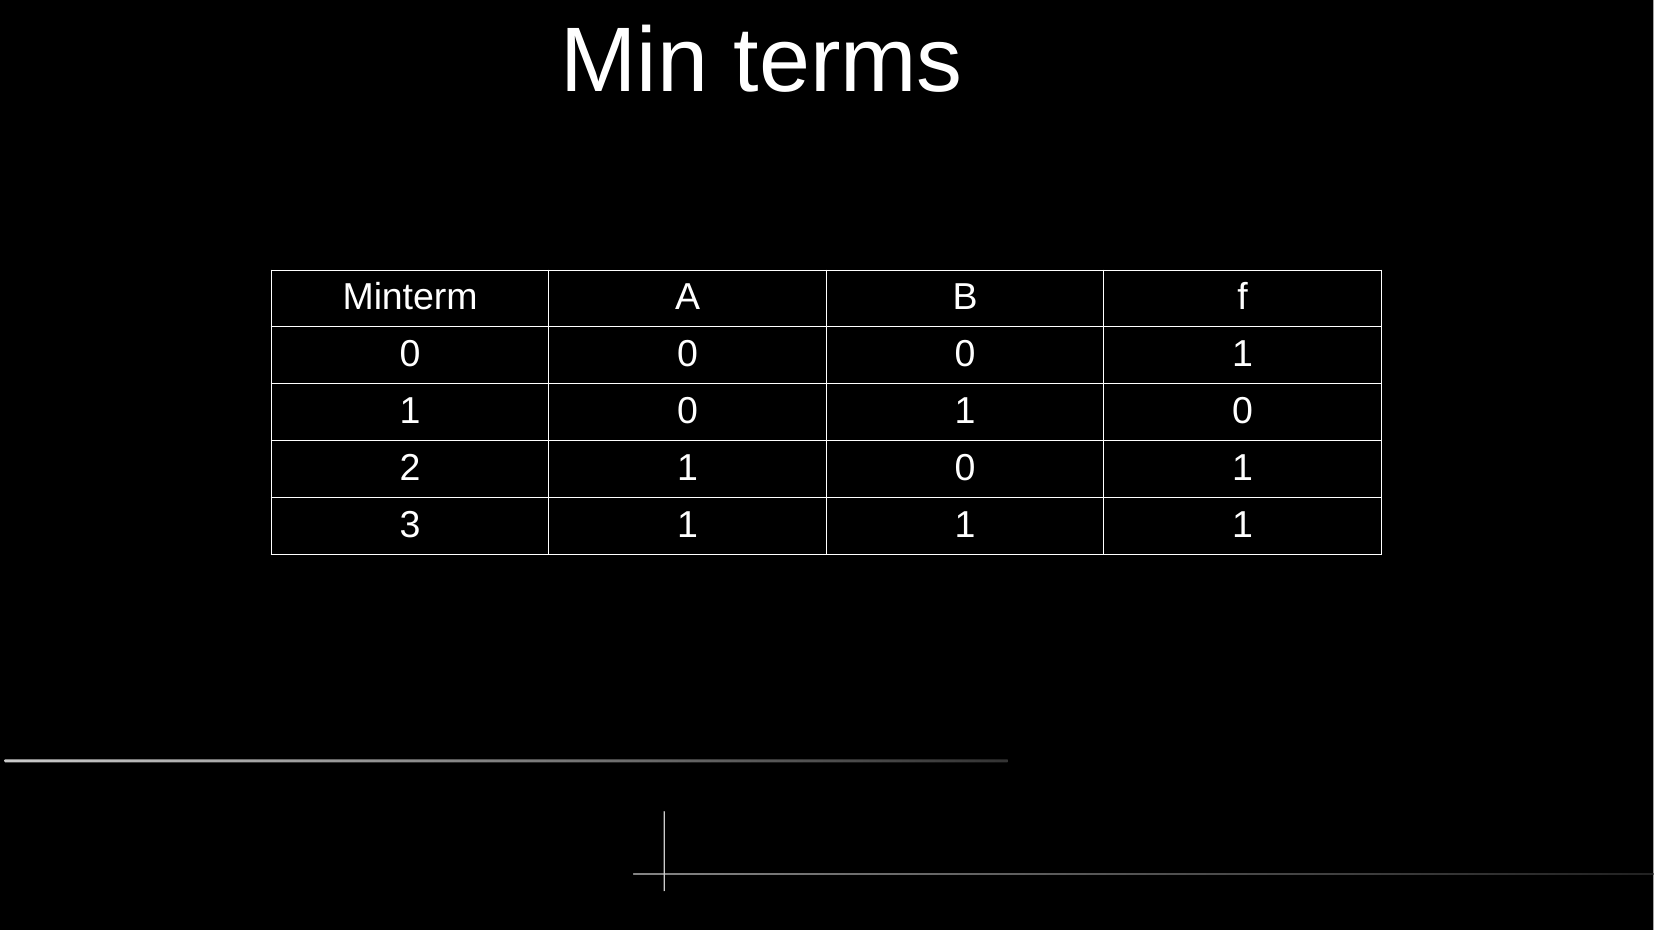

# Min terms
| Minterm | A | B | f |
| --- | --- | --- | --- |
| 0 | 0 | 0 | 1 |
| 1 | 0 | 1 | 0 |
| 2 | 1 | 0 | 1 |
| 3 | 1 | 1 | 1 |